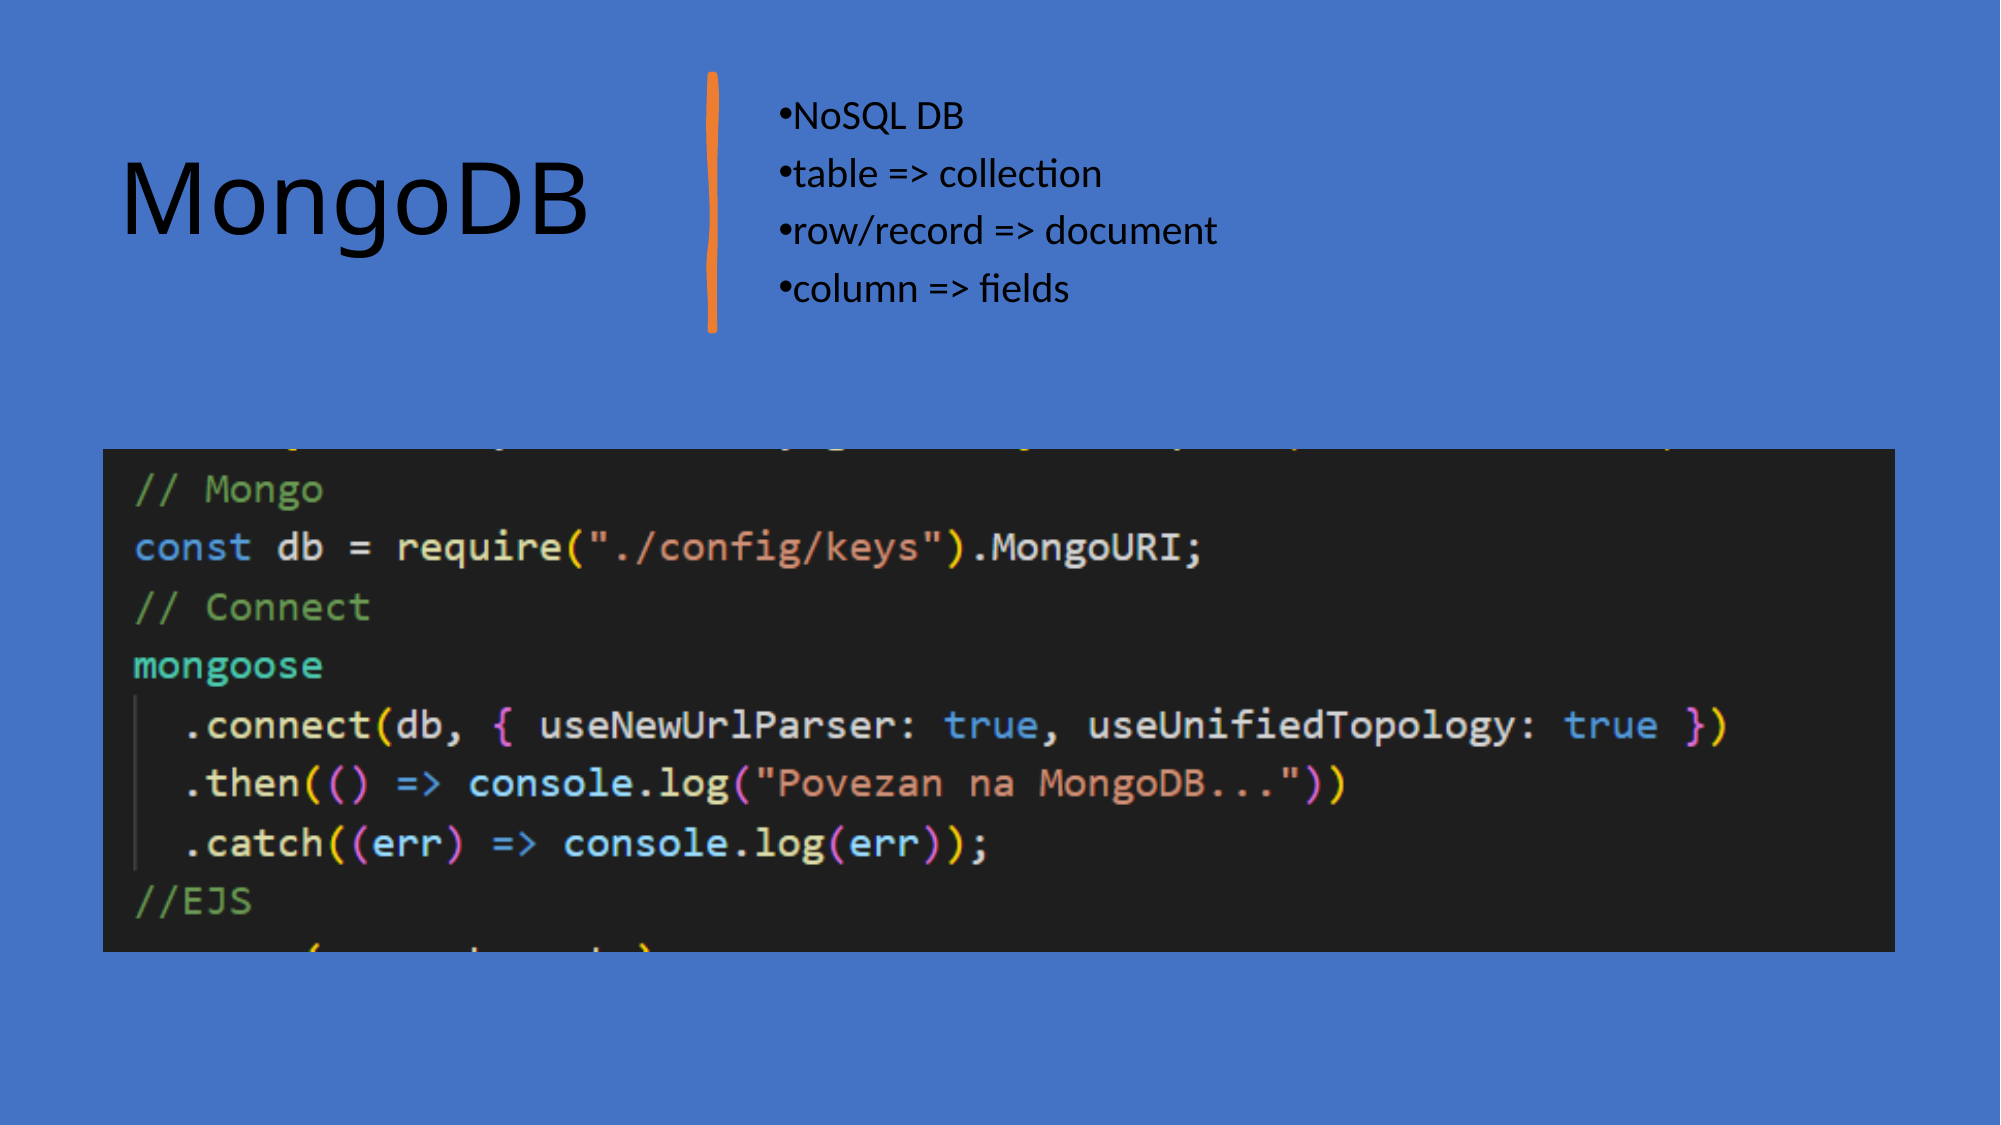

# MongoDB
NoSQL DB
table => collection
row/record => document
column => fields